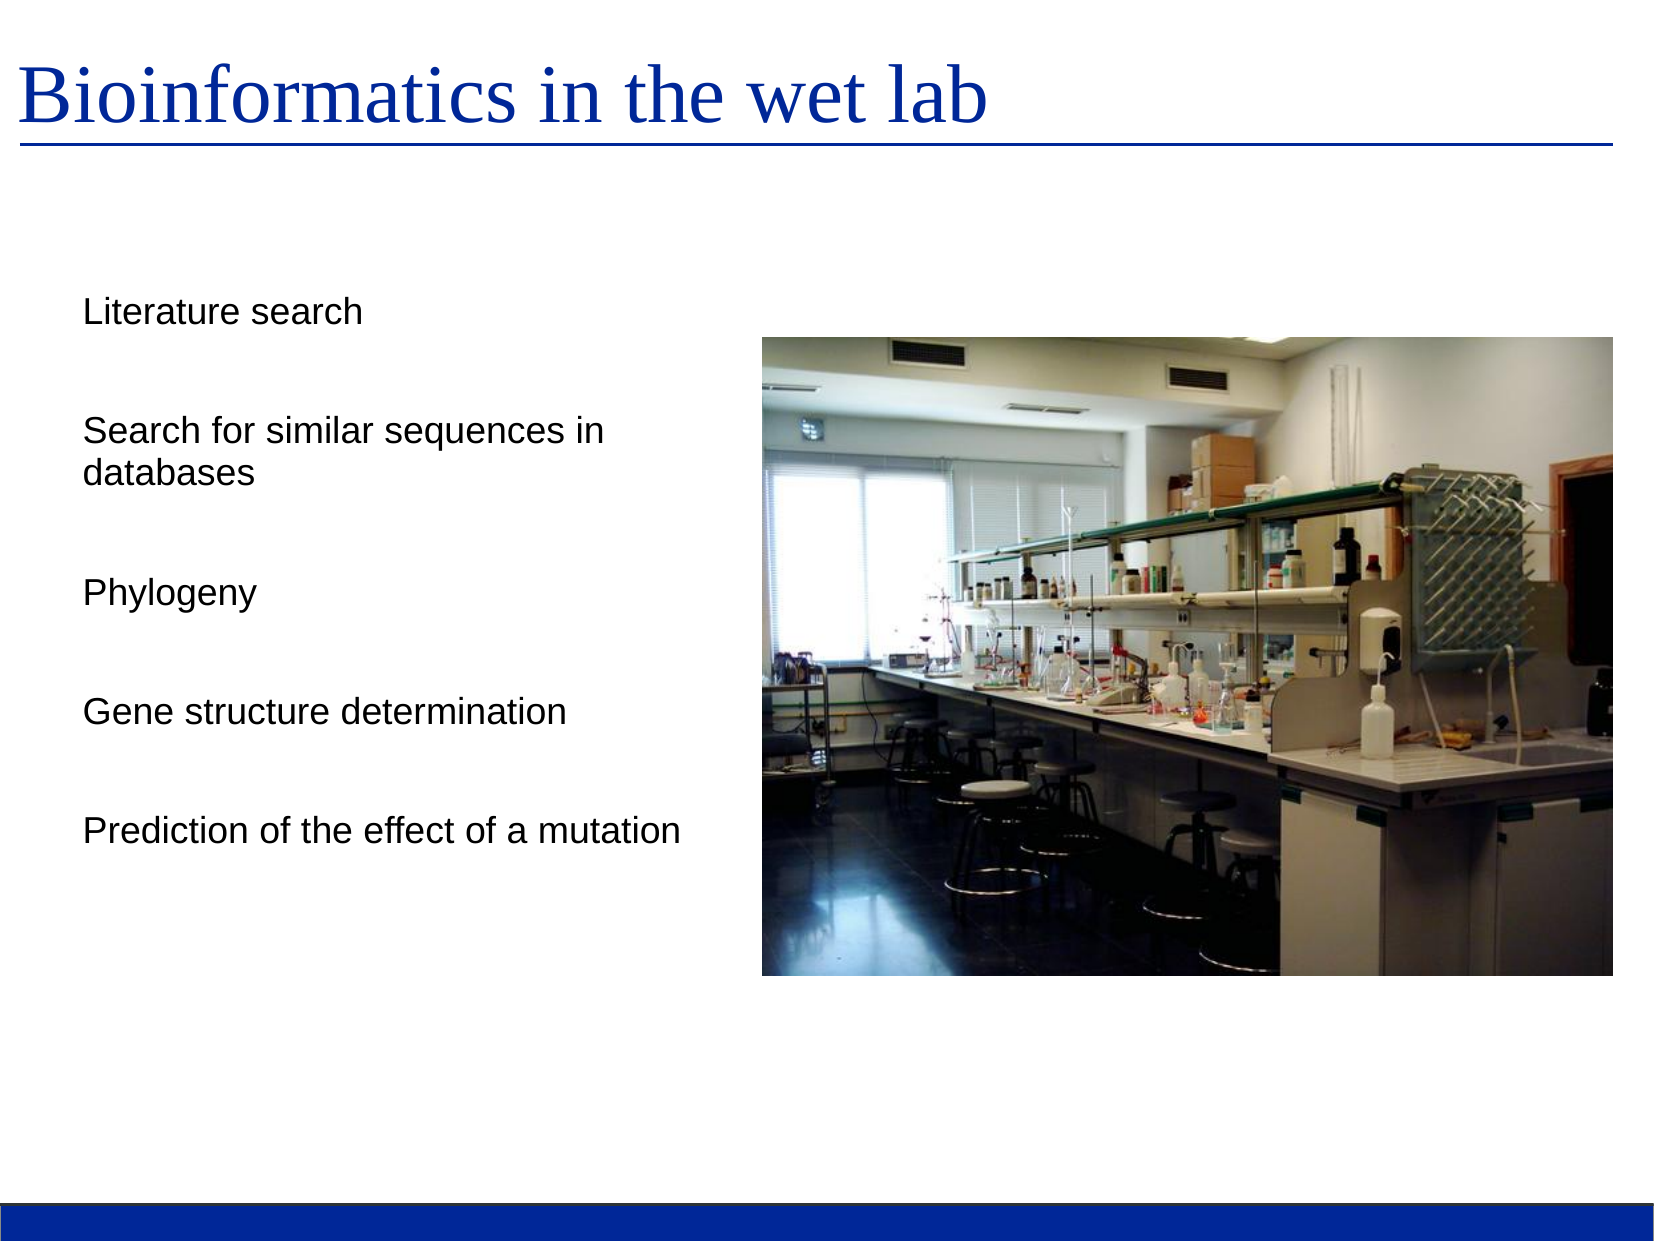

# Bioinformatics in the wet lab
Literature search
Search for similar sequences in databases
Phylogeny
Gene structure determination
Prediction of the effect of a mutation